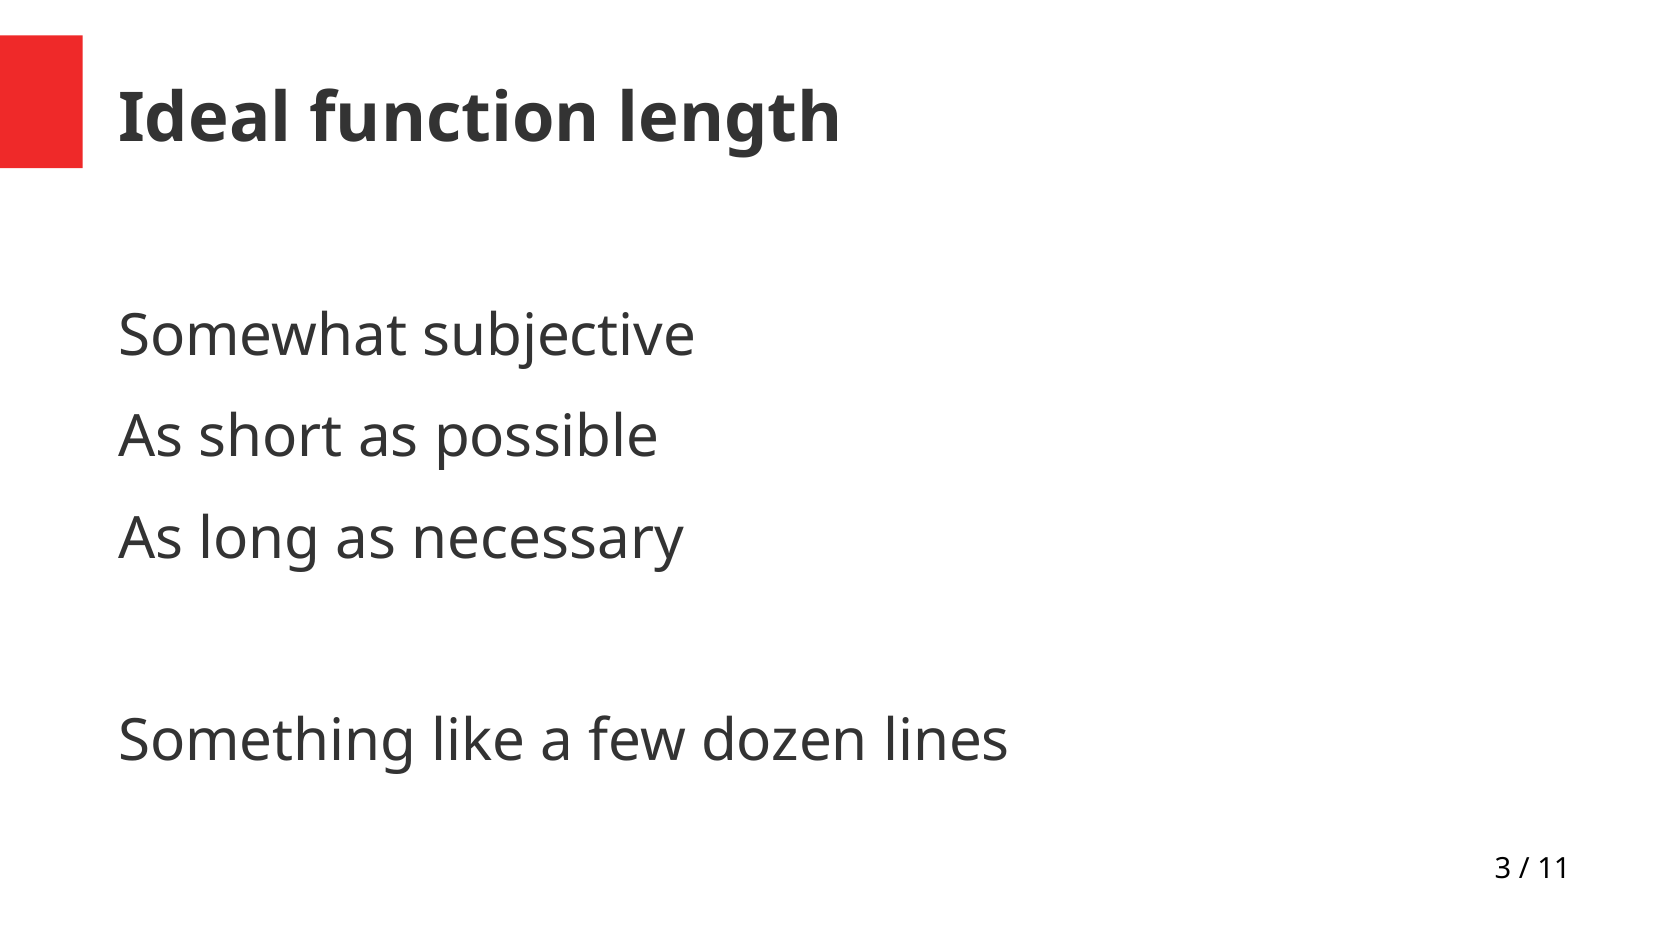

# Ideal function length
Somewhat subjective
As short as possible
As long as necessary
Something like a few dozen lines
3